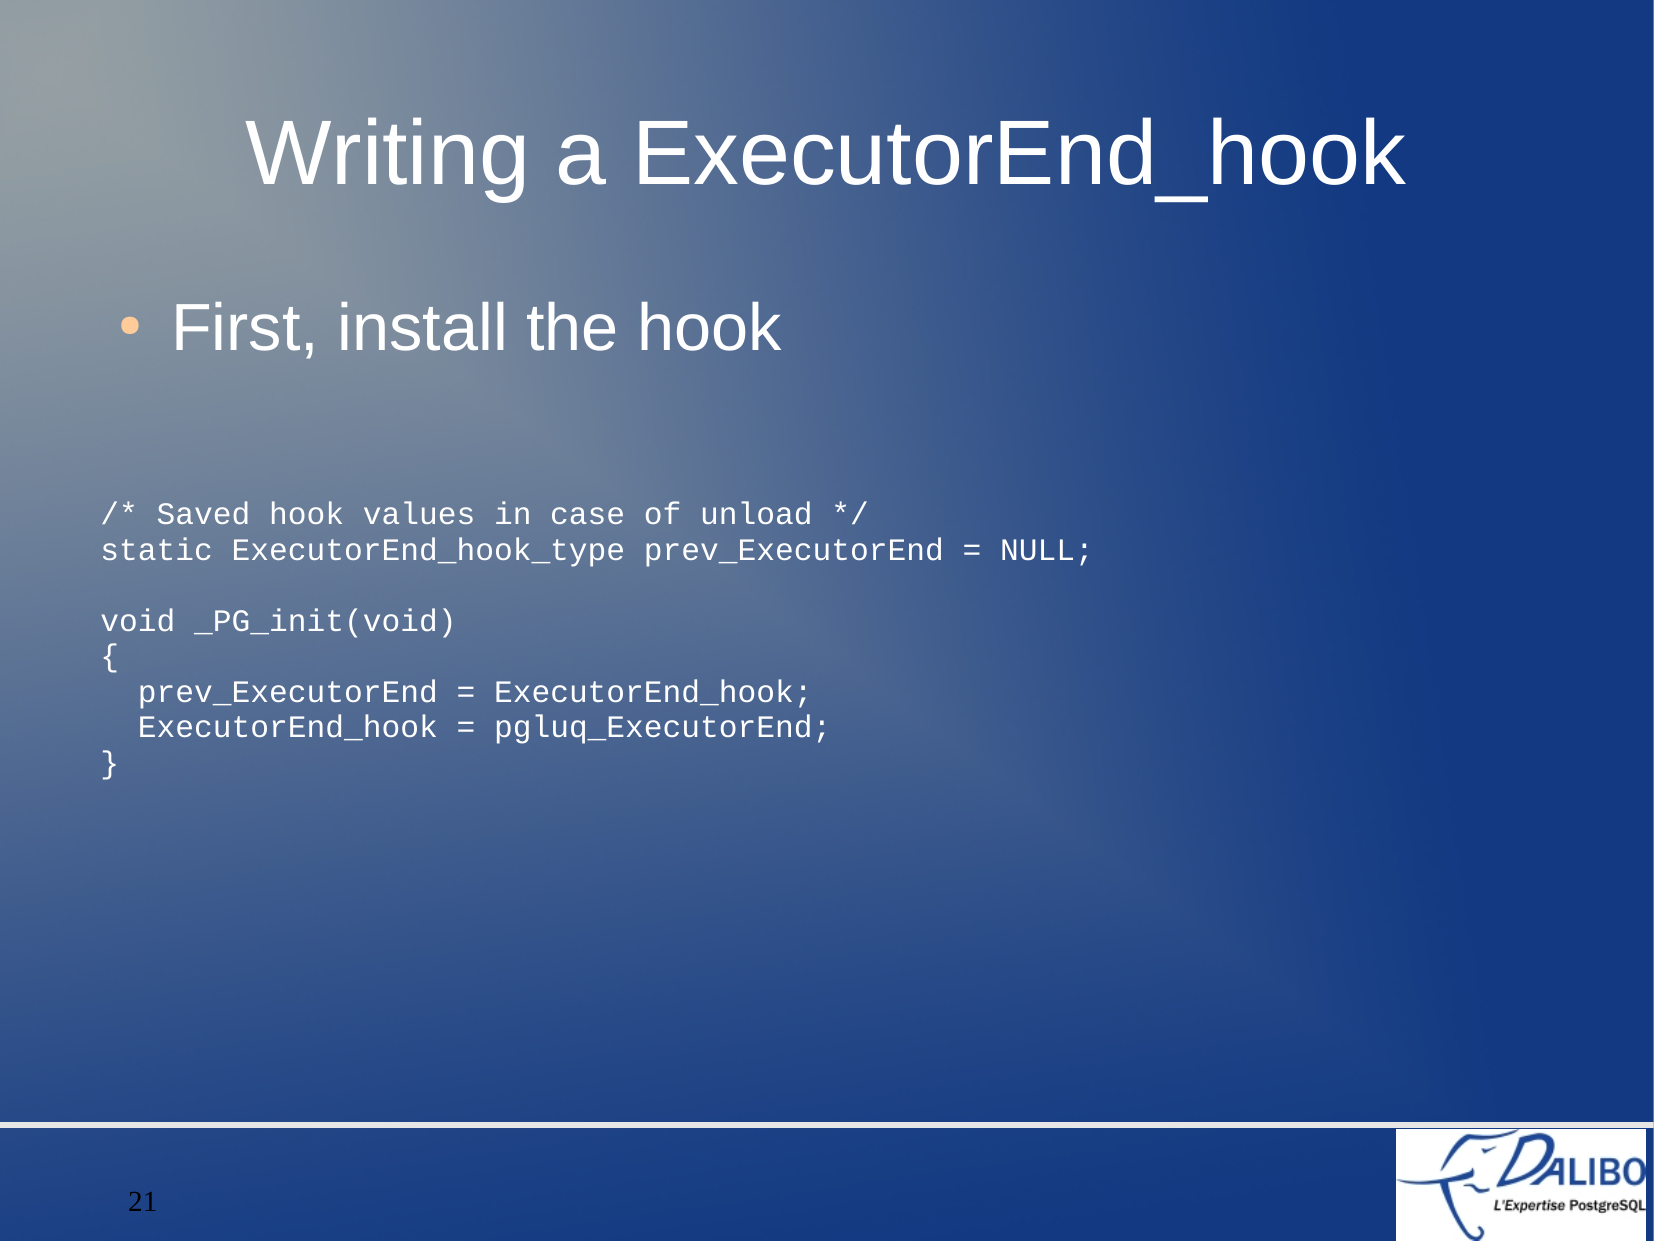

# Writing a ExecutorEnd_hook
First, install the hook
/* Saved hook values in case of unload */
static ExecutorEnd_hook_type prev_ExecutorEnd = NULL;
void _PG_init(void)
{
 prev_ExecutorEnd = ExecutorEnd_hook;
 ExecutorEnd_hook = pgluq_ExecutorEnd;
}